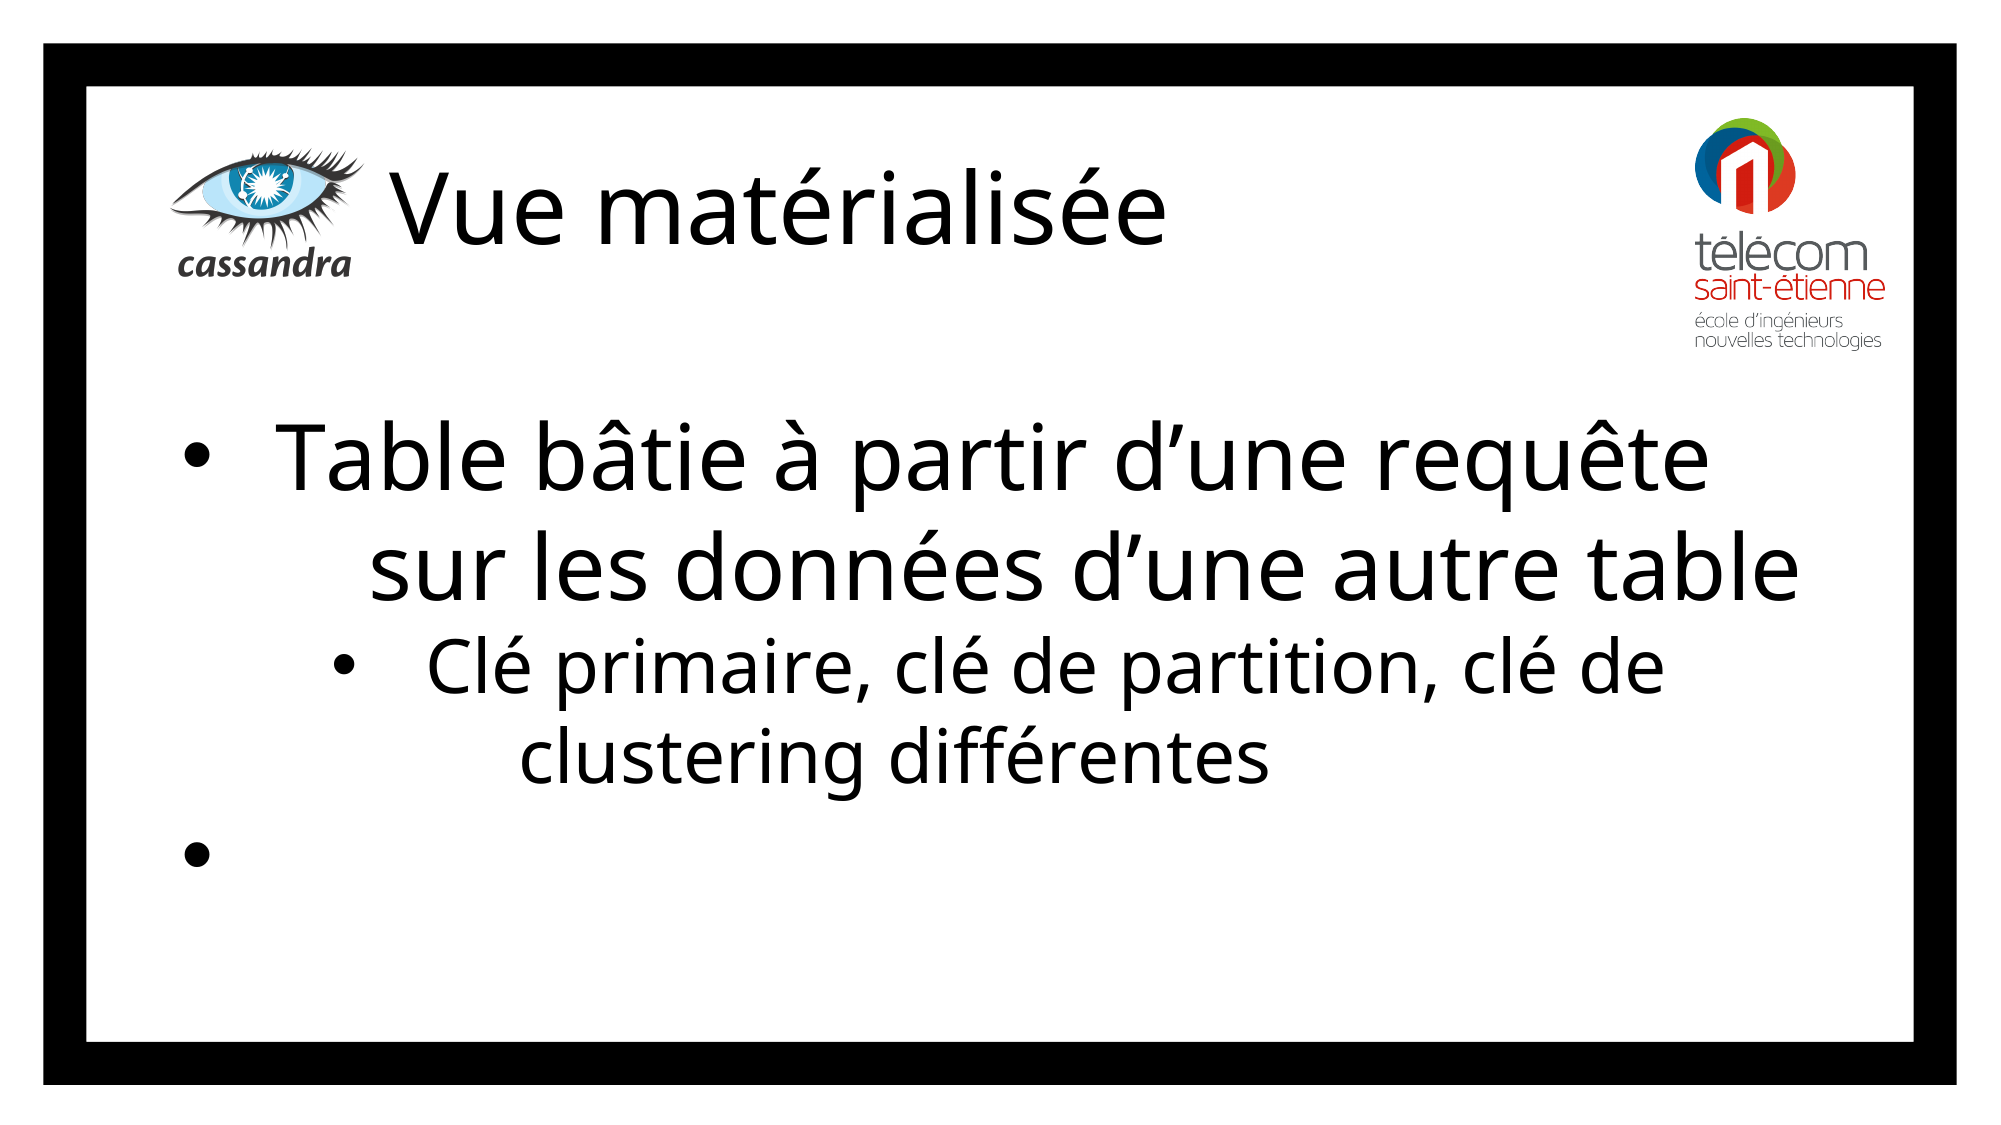

# Vue matérialisée
Table bâtie à partir d’une requête sur les données d’une autre table
Clé primaire, clé de partition, clé de clustering différentes